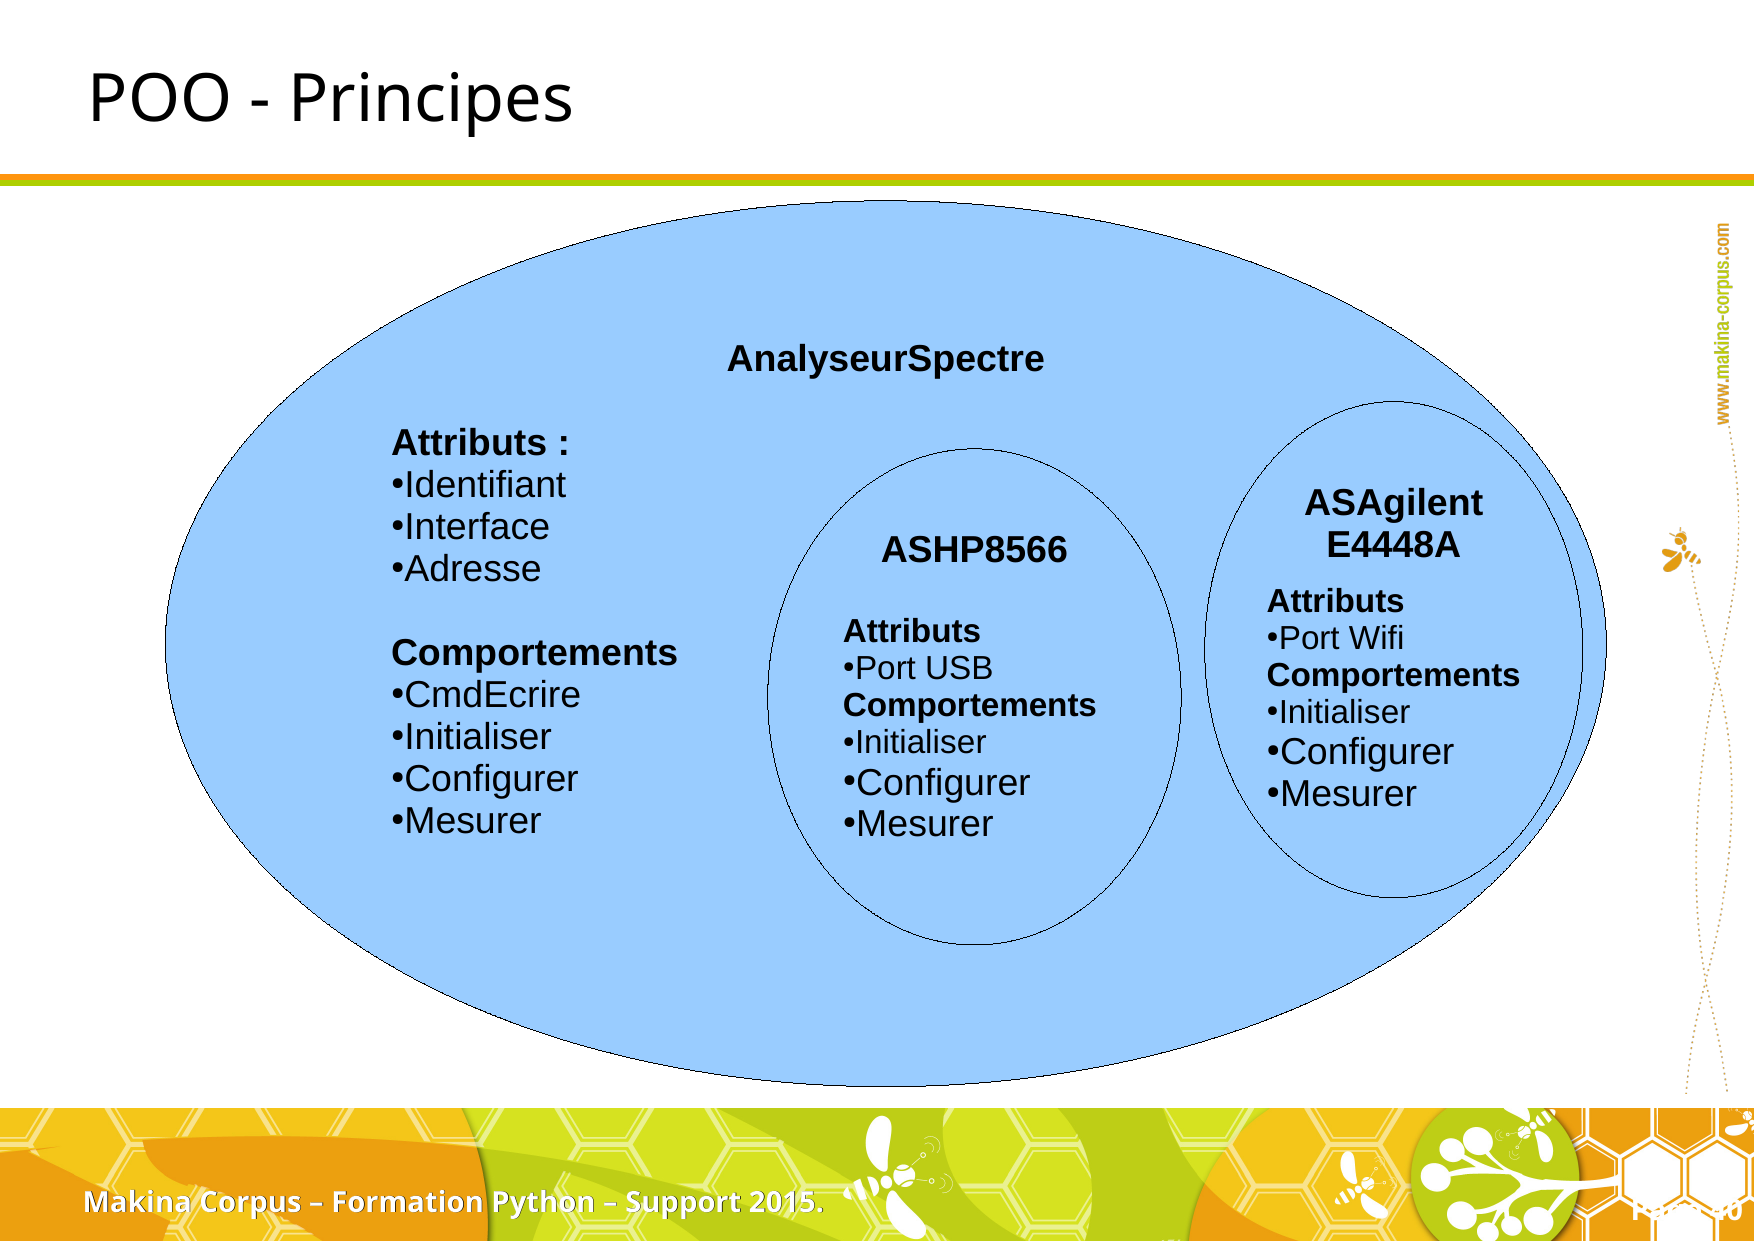

# POO - Principes
AnalyseurSpectre
Attributs :
Identifiant
Interface
Adresse
Comportements
CmdEcrire
Initialiser
Configurer
Mesurer
ASAgilent
E4448A
ASHP8566
Attributs
Port USB
Comportements
Initialiser
Configurer
Mesurer
Attributs
Port Wifi
Comportements
Initialiser
Configurer
Mesurer
tesg
40